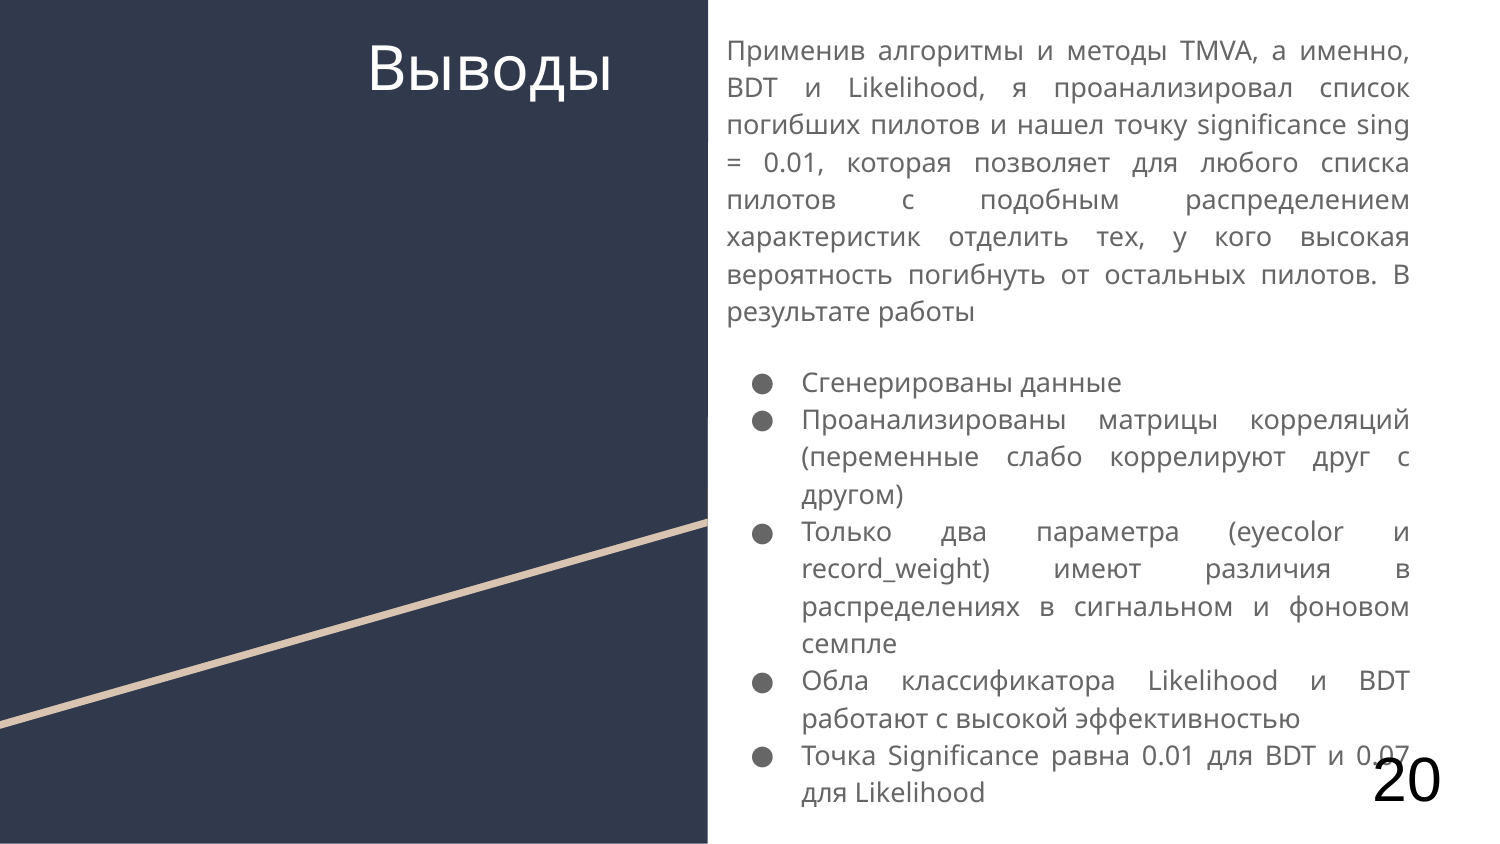

# Выводы
Применив алгоритмы и методы TMVA, а именно, BDT и Likelihood, я проанализировал список погибших пилотов и нашел точку significance sing = 0.01, которая позволяет для любого списка пилотов с подобным распределением характеристик отделить тех, у кого высокая вероятность погибнуть от остальных пилотов. В результате работы
Сгенерированы данные
Проанализированы матрицы корреляций (переменные слабо коррелируют друг с другом)
Только два параметра (eyecolor и record_weight) имеют различия в распределениях в сигнальном и фоновом семпле
Обла классификатора Likelihood и BDT работают с высокой эффективностью
Точка Significance равна 0.01 для BDT и 0.07 для Likelihood
20